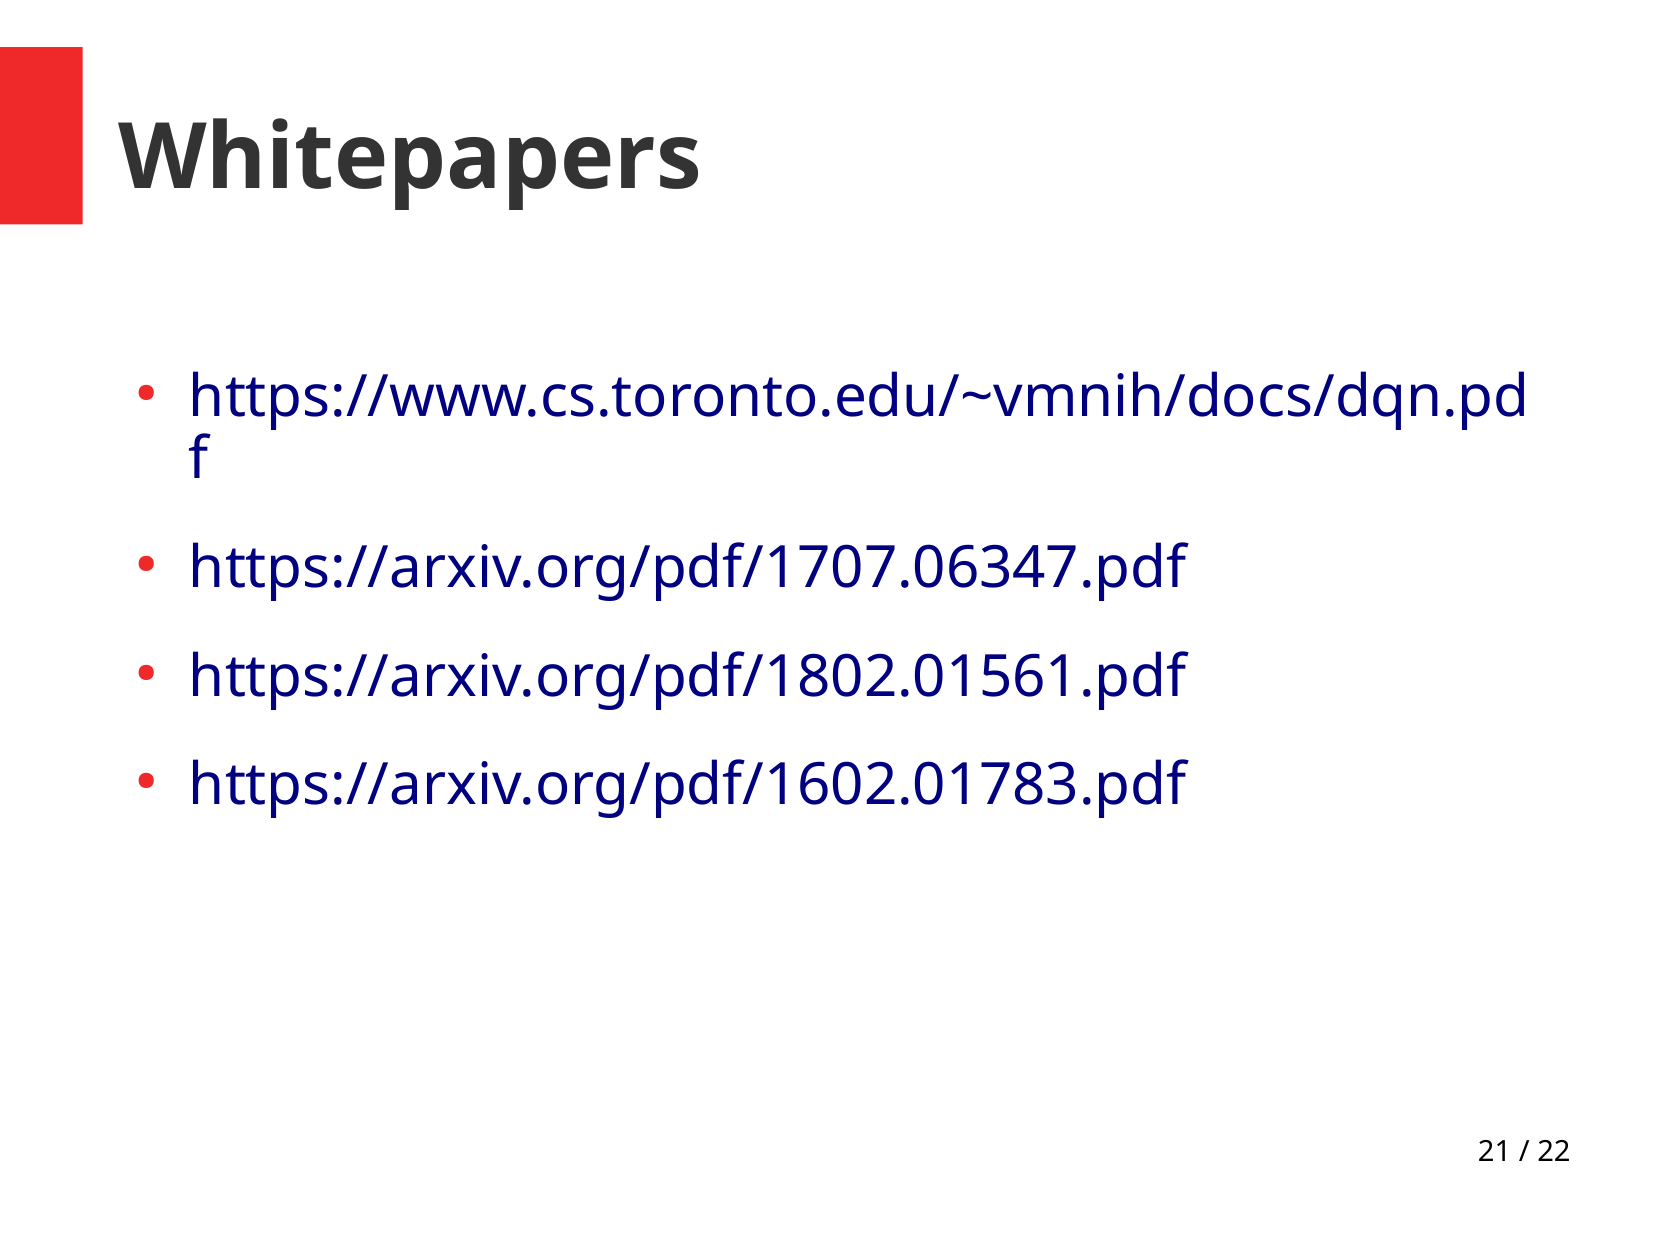

# Whitepapers
https://www.cs.toronto.edu/~vmnih/docs/dqn.pdf
https://arxiv.org/pdf/1707.06347.pdf
https://arxiv.org/pdf/1802.01561.pdf
https://arxiv.org/pdf/1602.01783.pdf
21